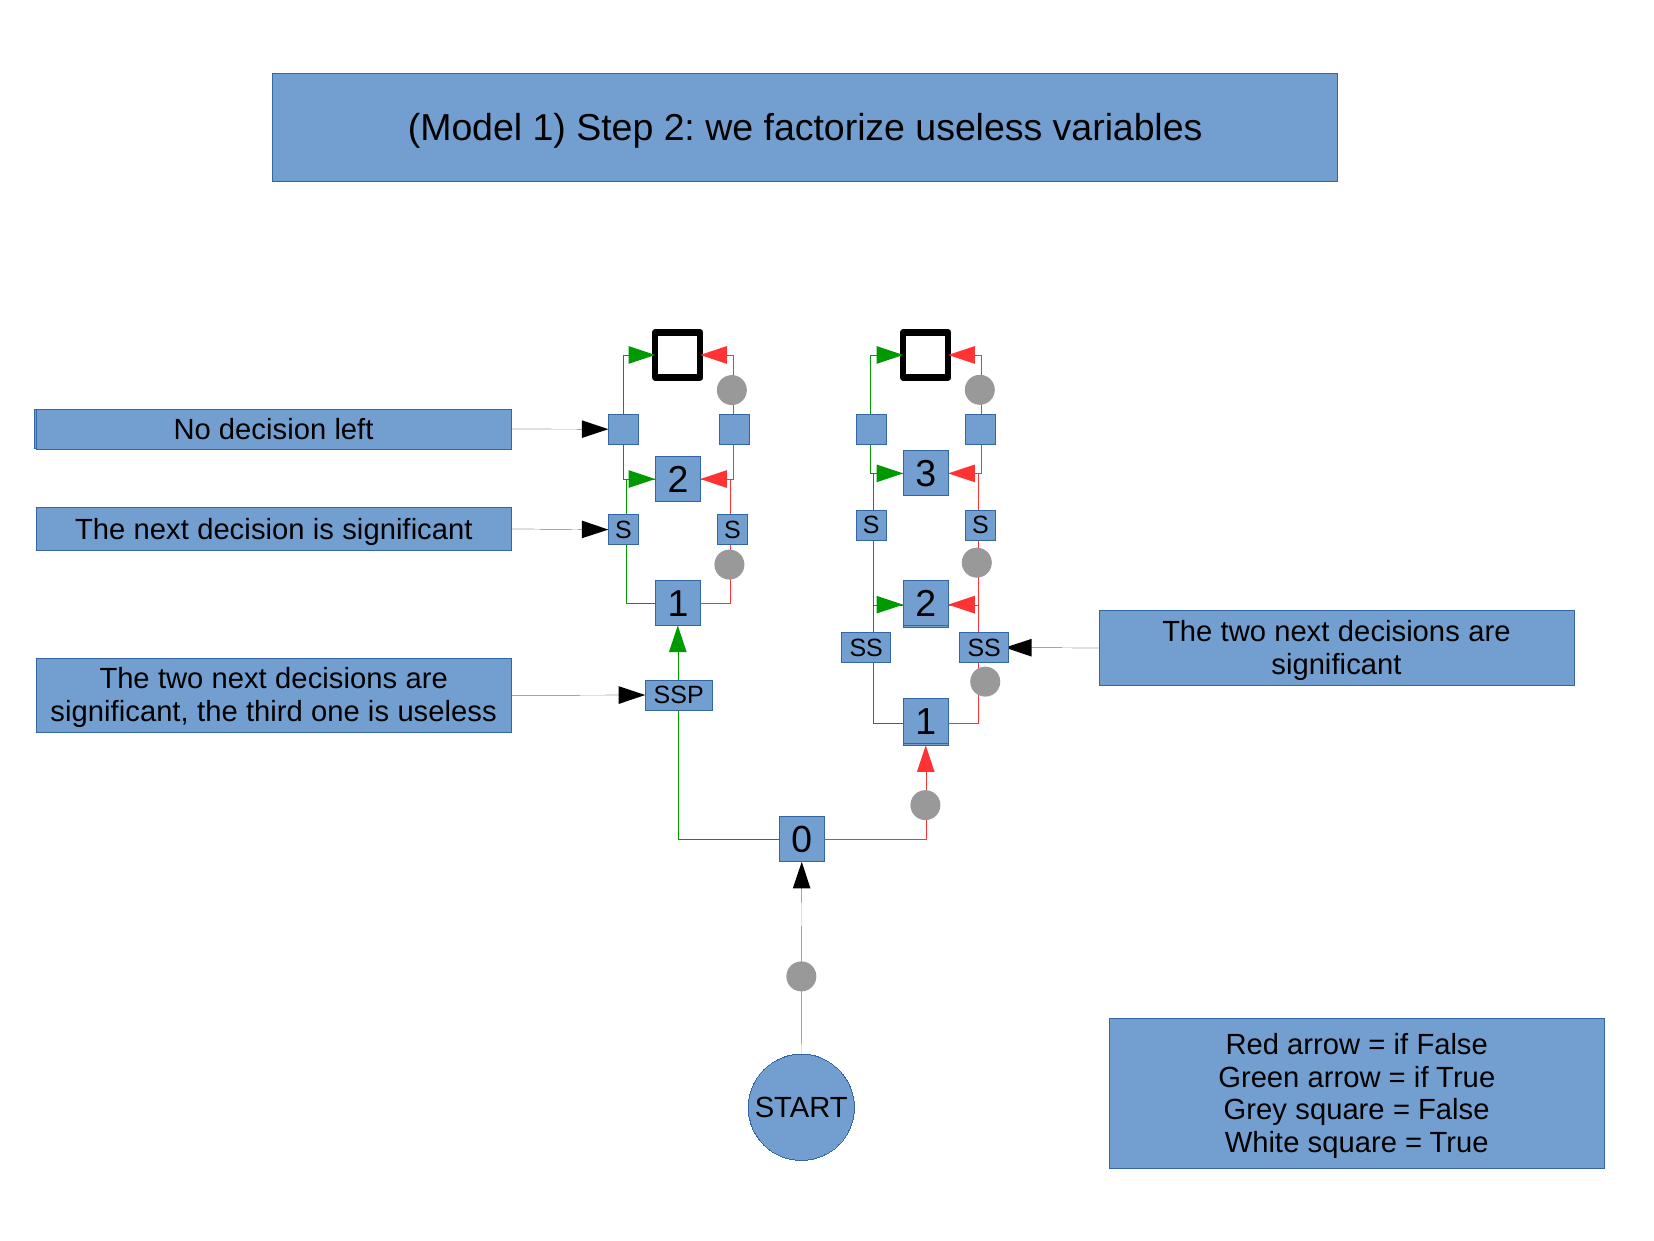

(Modele 1) Etape 2 : on fait remonter les variables inutiles
(Model 1) Step 2: we factorize useless variables
Il n’y a plus de decisions a prendre
No decision left
3
3
2
2
The next decision is significant
S
S
S
S
1
1
2
2
The two next decisions are
significant
SS
SS
The two next decisions are
significant, the third one is useless
SSP
1
1
0
Fleche rouge = le chemin de gauche
Fleche verte = le chemin de droite
Porte grise = Tu meurt
Porte blanche = Tu survis
Fleche rouge = le chemin de droite
Fleche verte = le chemin de gauche
Porte grise = Tu meurt
Porte blanche = Tu survis
Red arrow = if False
Green arrow = if True
Grey square = False
White square = True
START